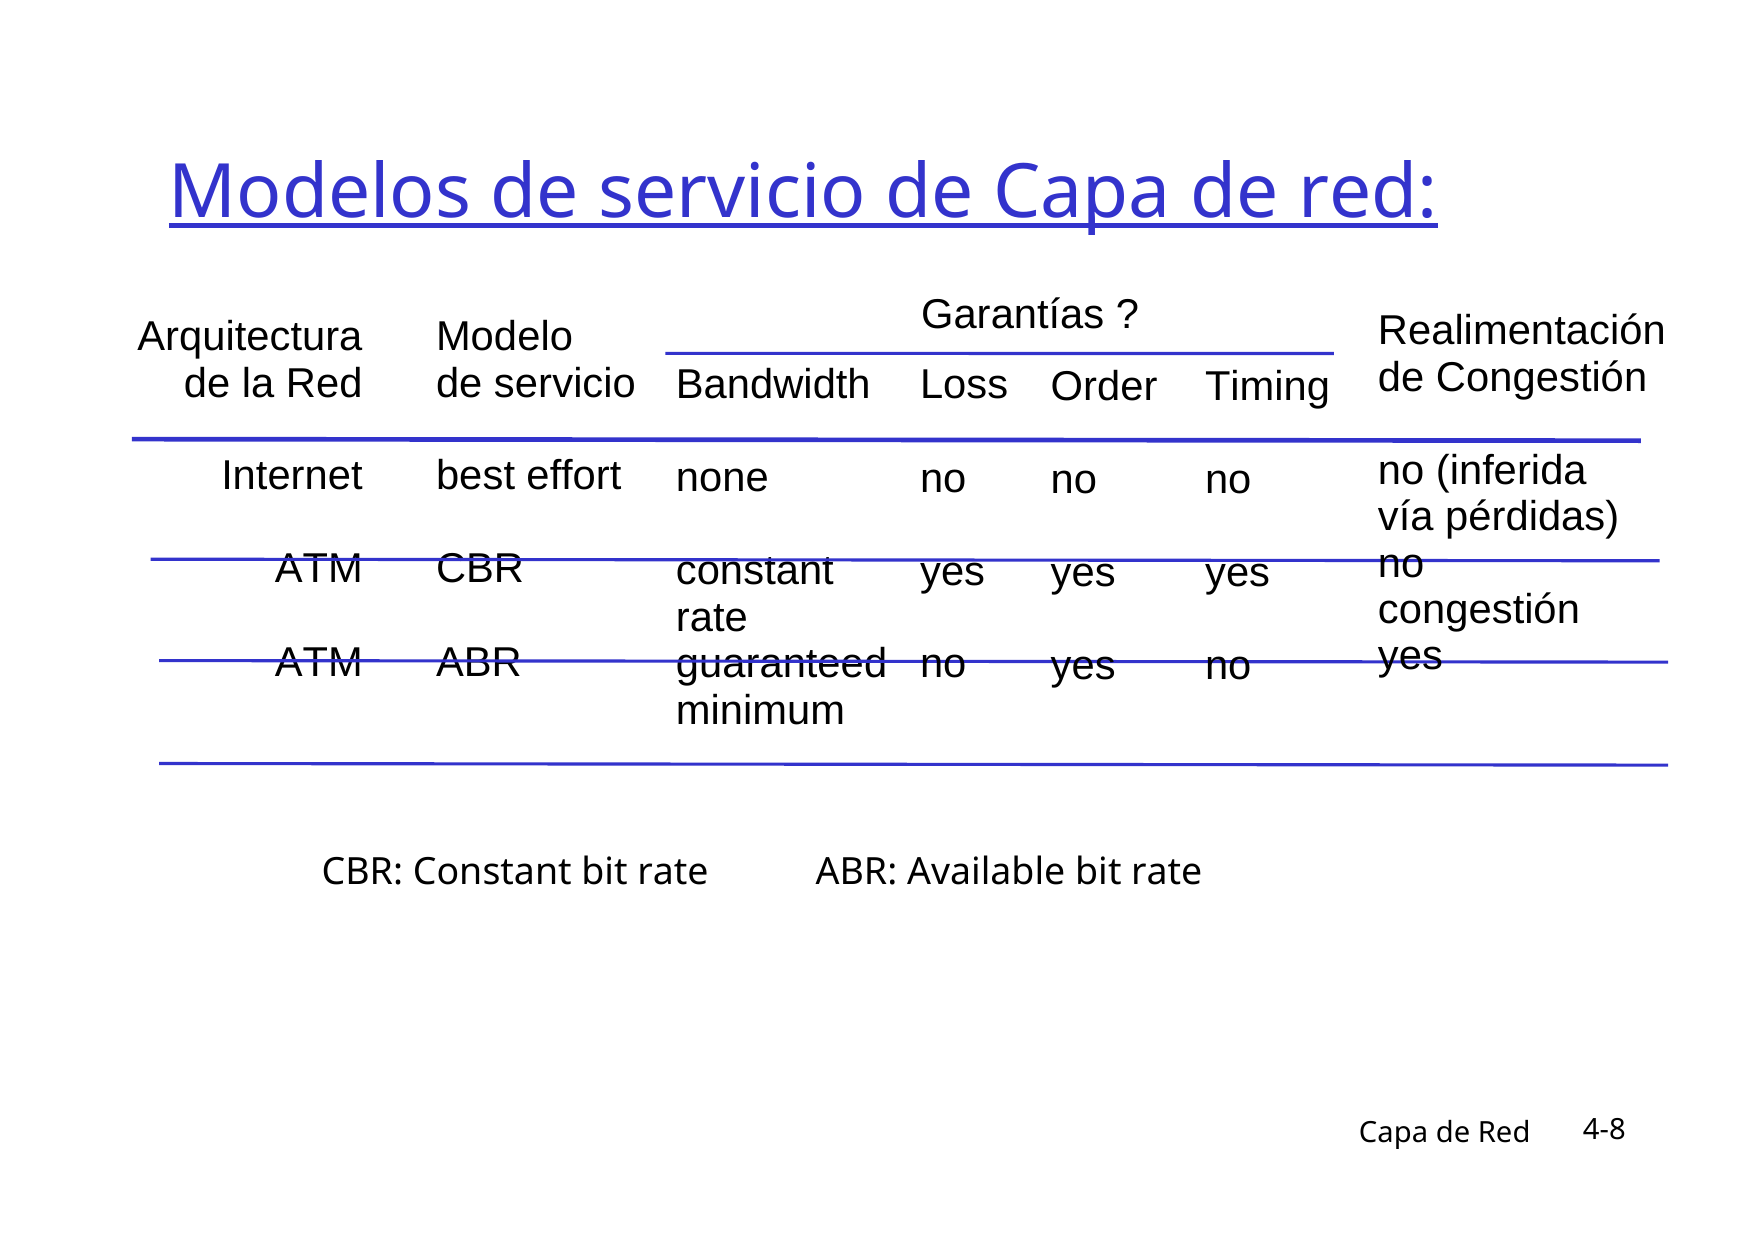

# Modelos de servicio de Capa de red:
Garantías ?
Realimentación
de Congestión
no (inferida
vía pérdidas)
no
congestión
yes
Arquitectura
 de la Red
Internet
ATM
ATM
Modelo
de servicio
best effort
CBR
ABR
Bandwidth
none
constant
rate
guaranteed
minimum
Loss
no
yes
no
Order
no
yes
yes
Timing
no
yes
no
CBR: Constant bit rate ABR: Available bit rate